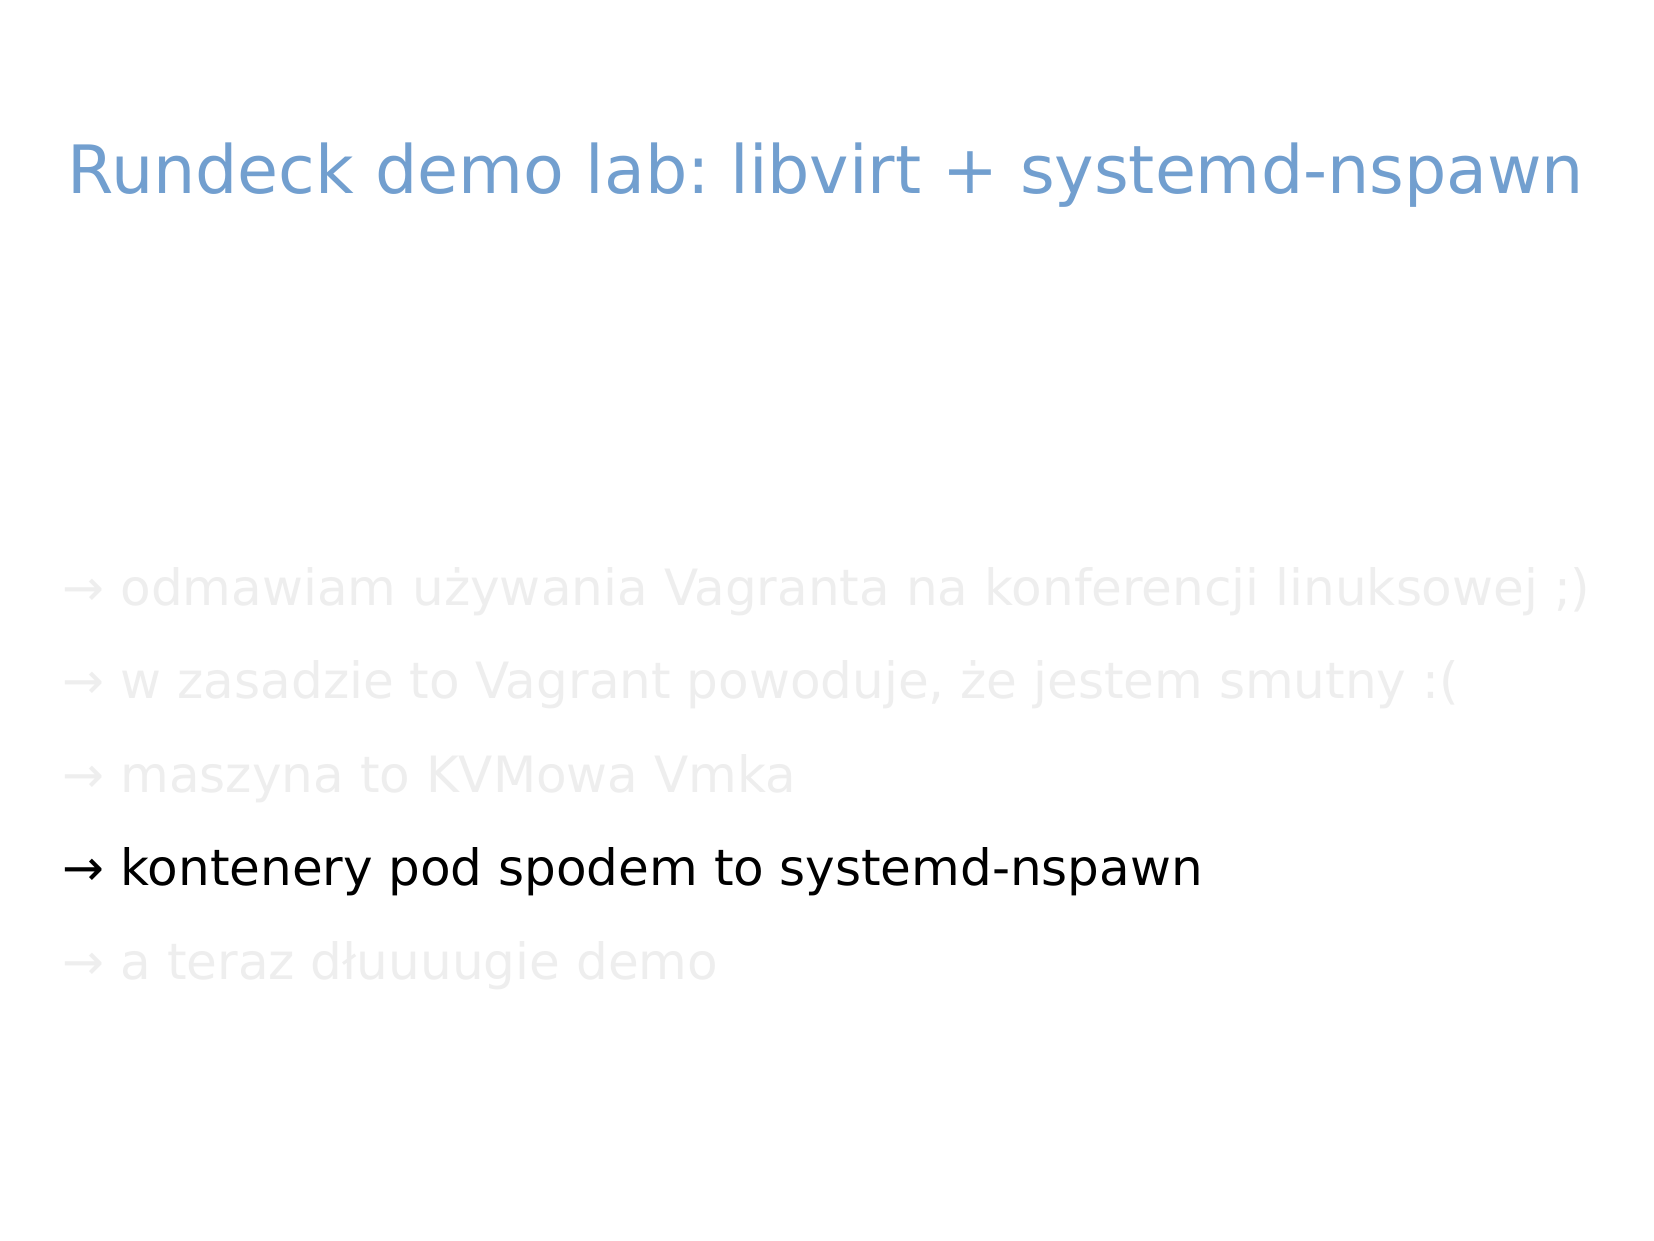

Rundeck demo lab: libvirt + systemd-nspawn
→ odmawiam używania Vagranta na konferencji linuksowej ;)
→ w zasadzie to Vagrant powoduje, że jestem smutny :(
→ maszyna to KVMowa Vmka
→ kontenery pod spodem to systemd-nspawn
→ a teraz dłuuuugie demo